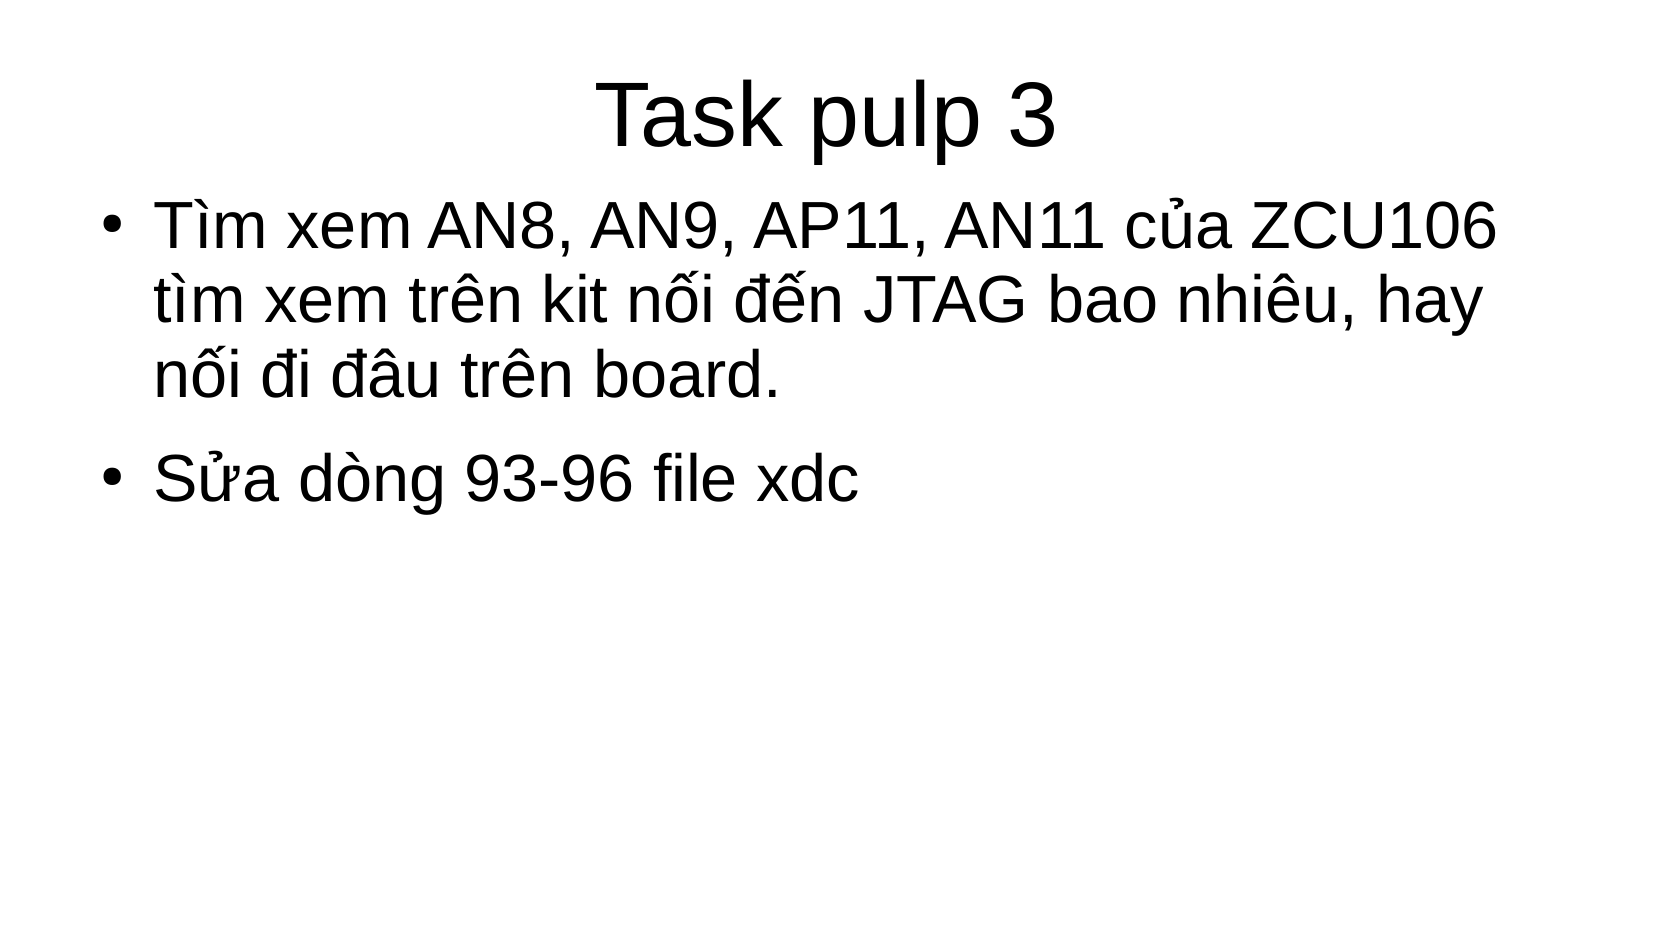

# Task pulp 3
Tìm xem AN8, AN9, AP11, AN11 của ZCU106 tìm xem trên kit nối đến JTAG bao nhiêu, hay nối đi đâu trên board.
Sửa dòng 93-96 file xdc